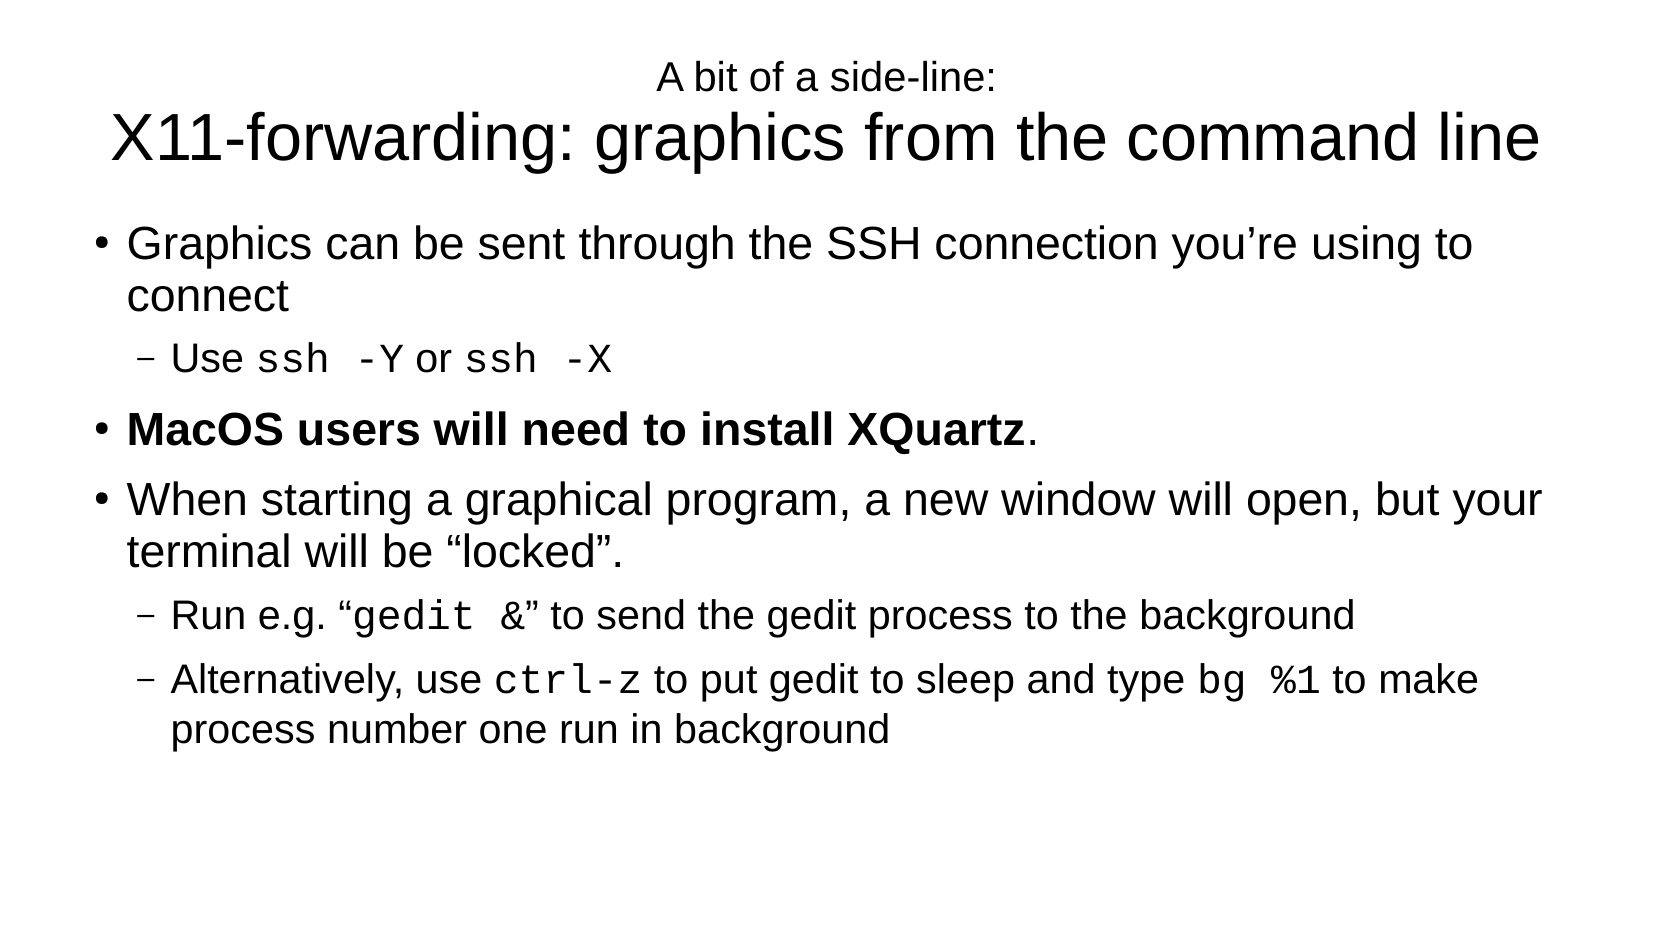

# A bit of a side-line: X11-forwarding: graphics from the command line
Graphics can be sent through the SSH connection you’re using to connect
Use ssh -Y or ssh -X
MacOS users will need to install XQuartz.
When starting a graphical program, a new window will open, but your terminal will be “locked”.
Run e.g. “gedit &” to send the gedit process to the background
Alternatively, use ctrl-z to put gedit to sleep and type bg %1 to make process number one run in background